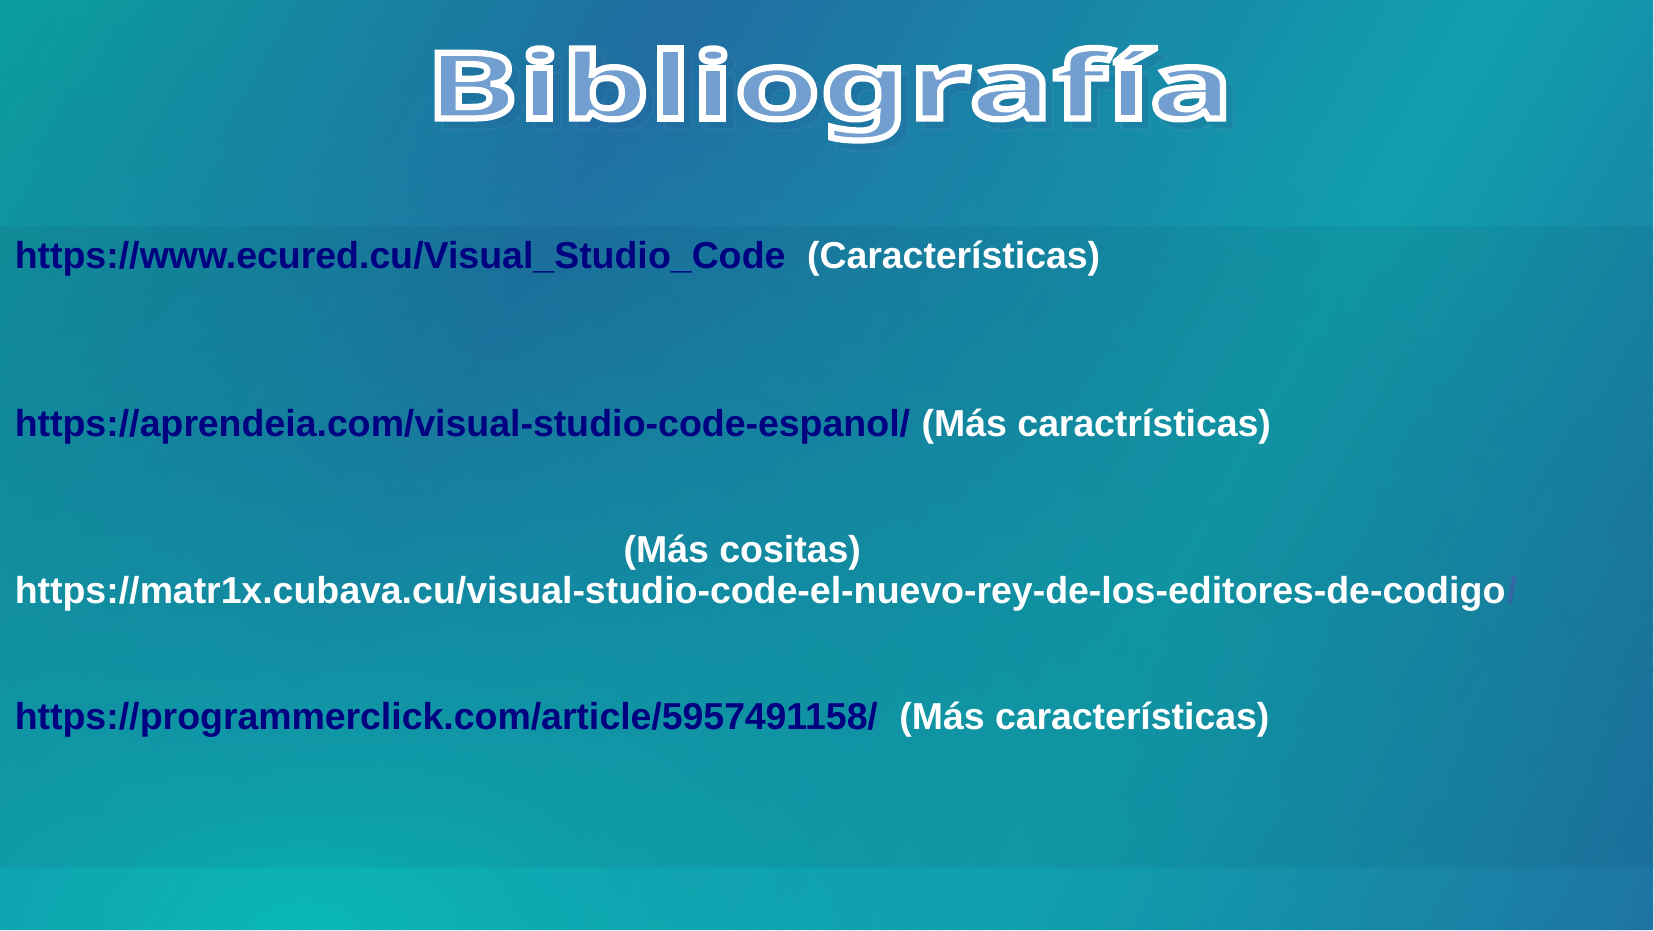

Bibliografía
https://www.ecured.cu/Visual_Studio_Code (Características)
https://aprendeia.com/visual-studio-code-espanol/ (Más caractrísticas)
 (Más cositas)
https://matr1x.cubava.cu/visual-studio-code-el-nuevo-rey-de-los-editores-de-codigo/
https://programmerclick.com/article/5957491158/ (Más características)